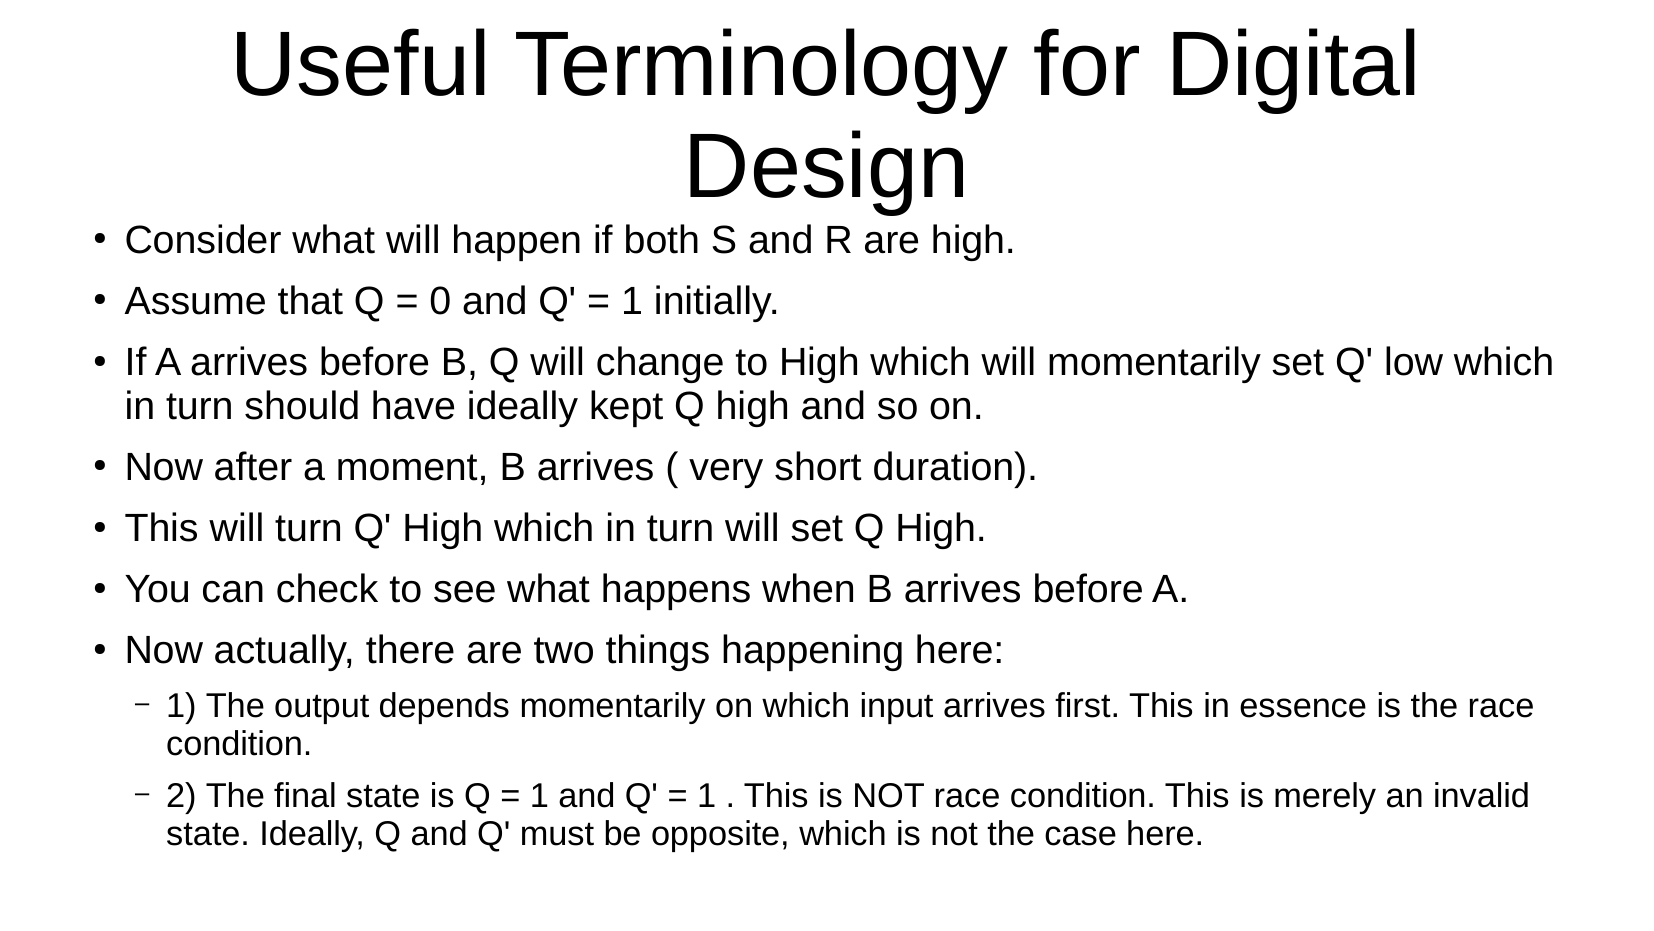

# Useful Terminology for Digital Design
Consider what will happen if both S and R are high.
Assume that Q = 0 and Q' = 1 initially.
If A arrives before B, Q will change to High which will momentarily set Q' low which in turn should have ideally kept Q high and so on.
Now after a moment, B arrives ( very short duration).
This will turn Q' High which in turn will set Q High.
You can check to see what happens when B arrives before A.
Now actually, there are two things happening here:
1) The output depends momentarily on which input arrives first. This in essence is the race condition.
2) The final state is Q = 1 and Q' = 1 . This is NOT race condition. This is merely an invalid state. Ideally, Q and Q' must be opposite, which is not the case here.